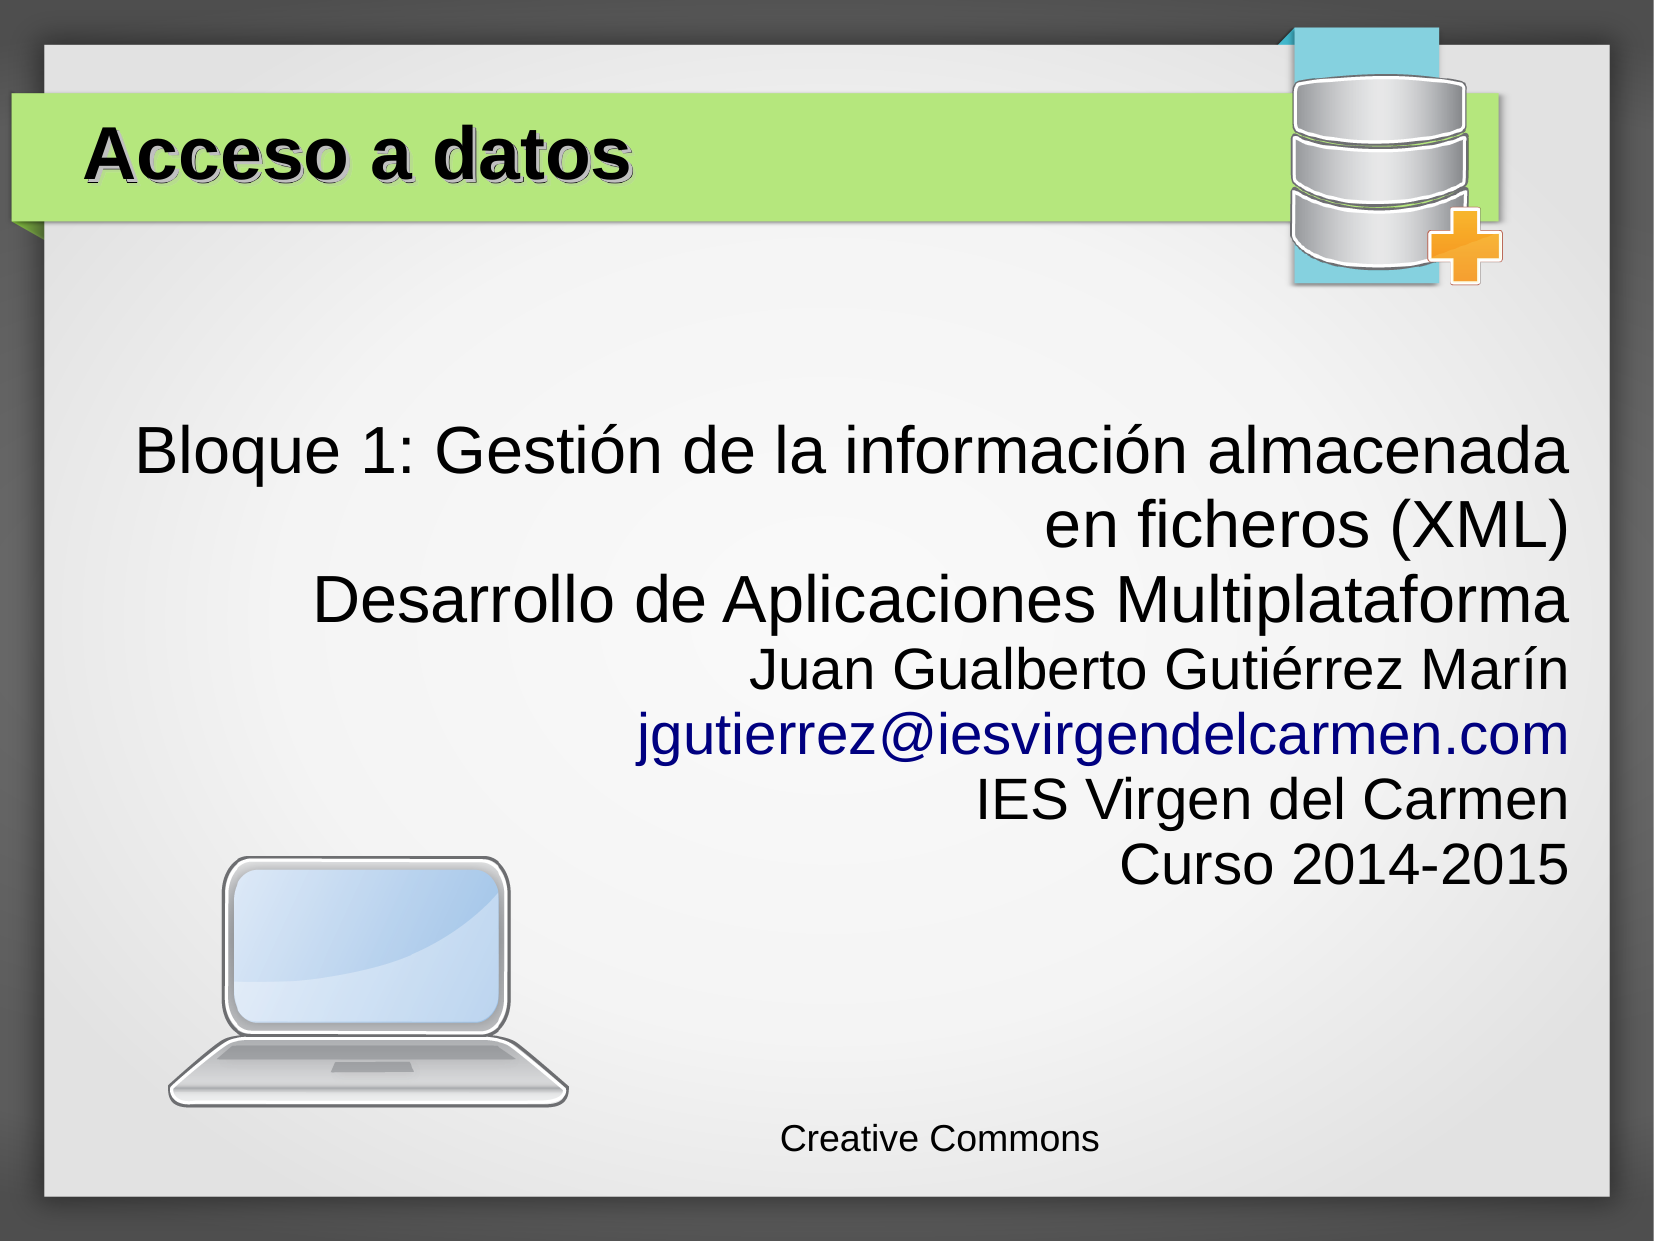

# Acceso a datos
Bloque 1: Gestión de la información almacenada en ficheros (XML)
Desarrollo de Aplicaciones Multiplataforma
Juan Gualberto Gutiérrez Marín
jgutierrez@iesvirgendelcarmen.com
IES Virgen del Carmen
Curso 2014-2015
Creative Commons